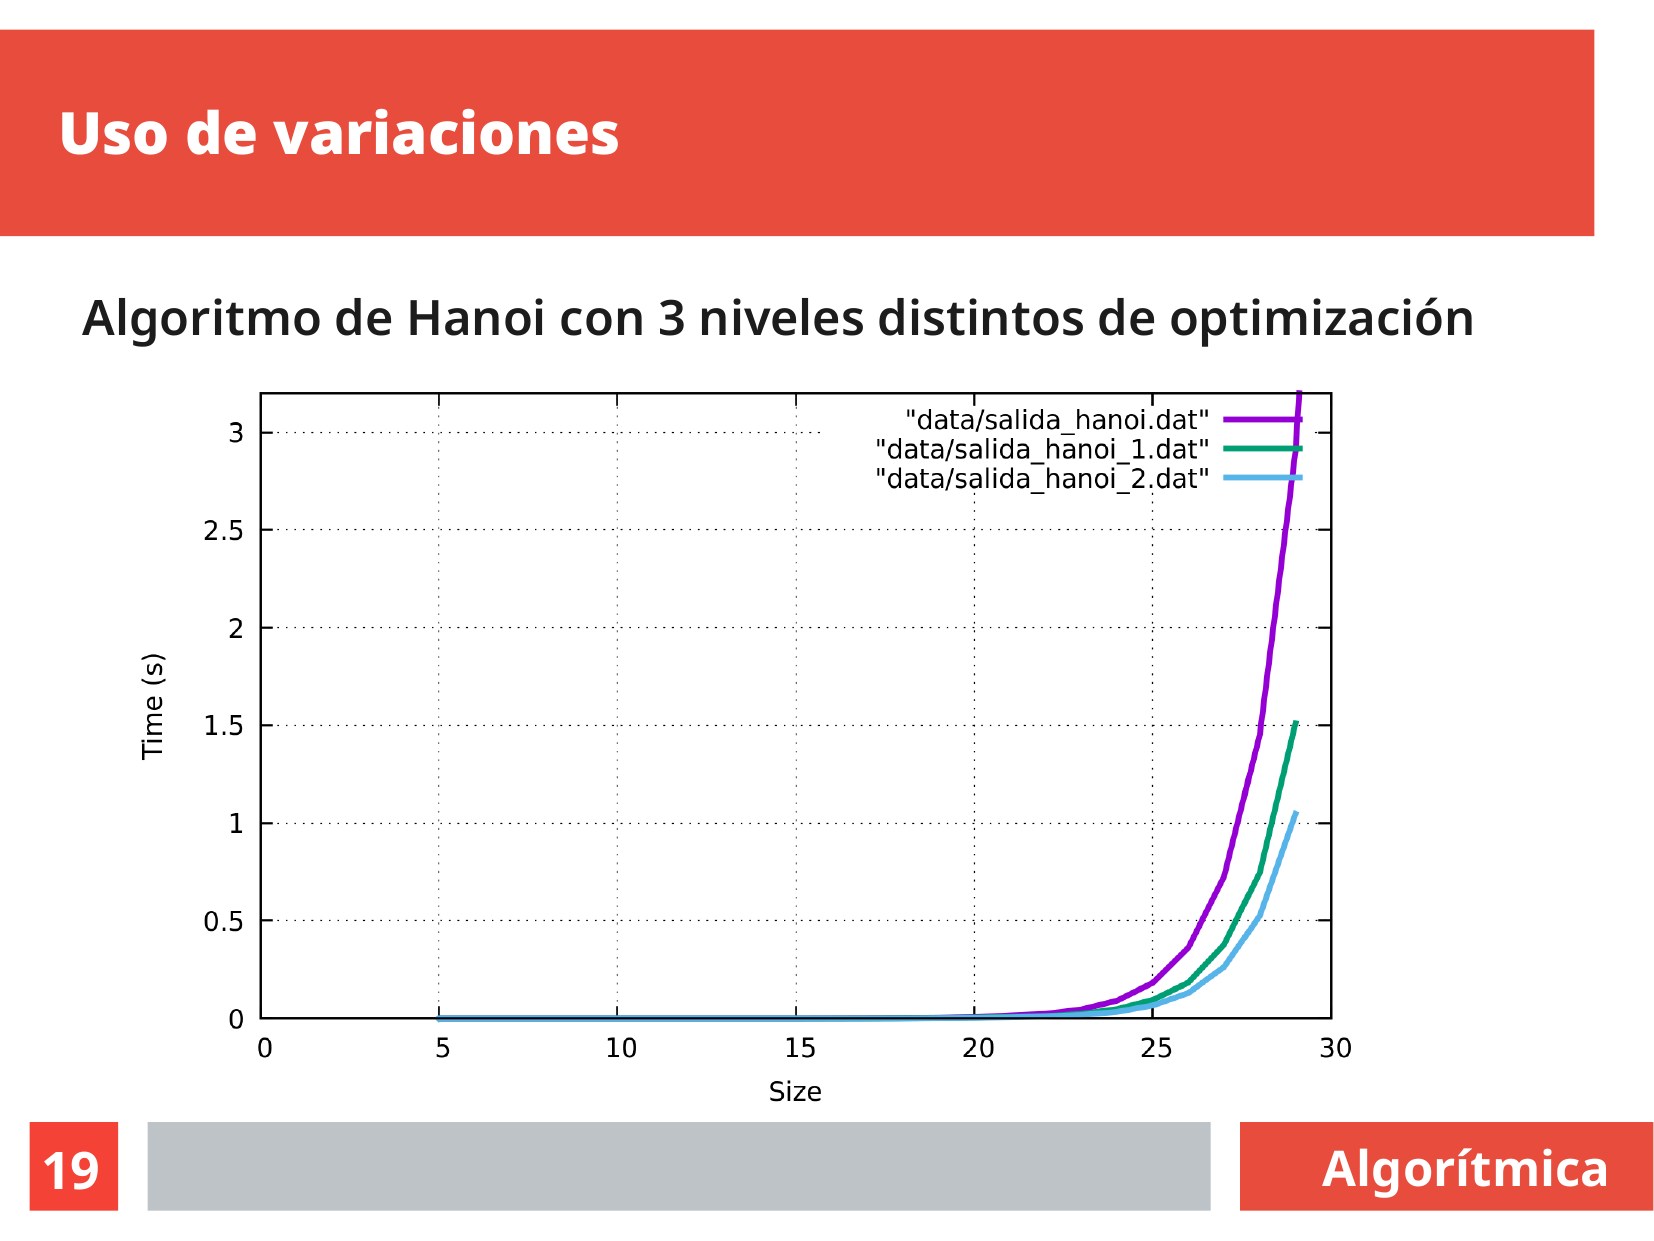

# Uso de variaciones
Algoritmo de Hanoi con 3 niveles distintos de optimización
19
Algorítmica